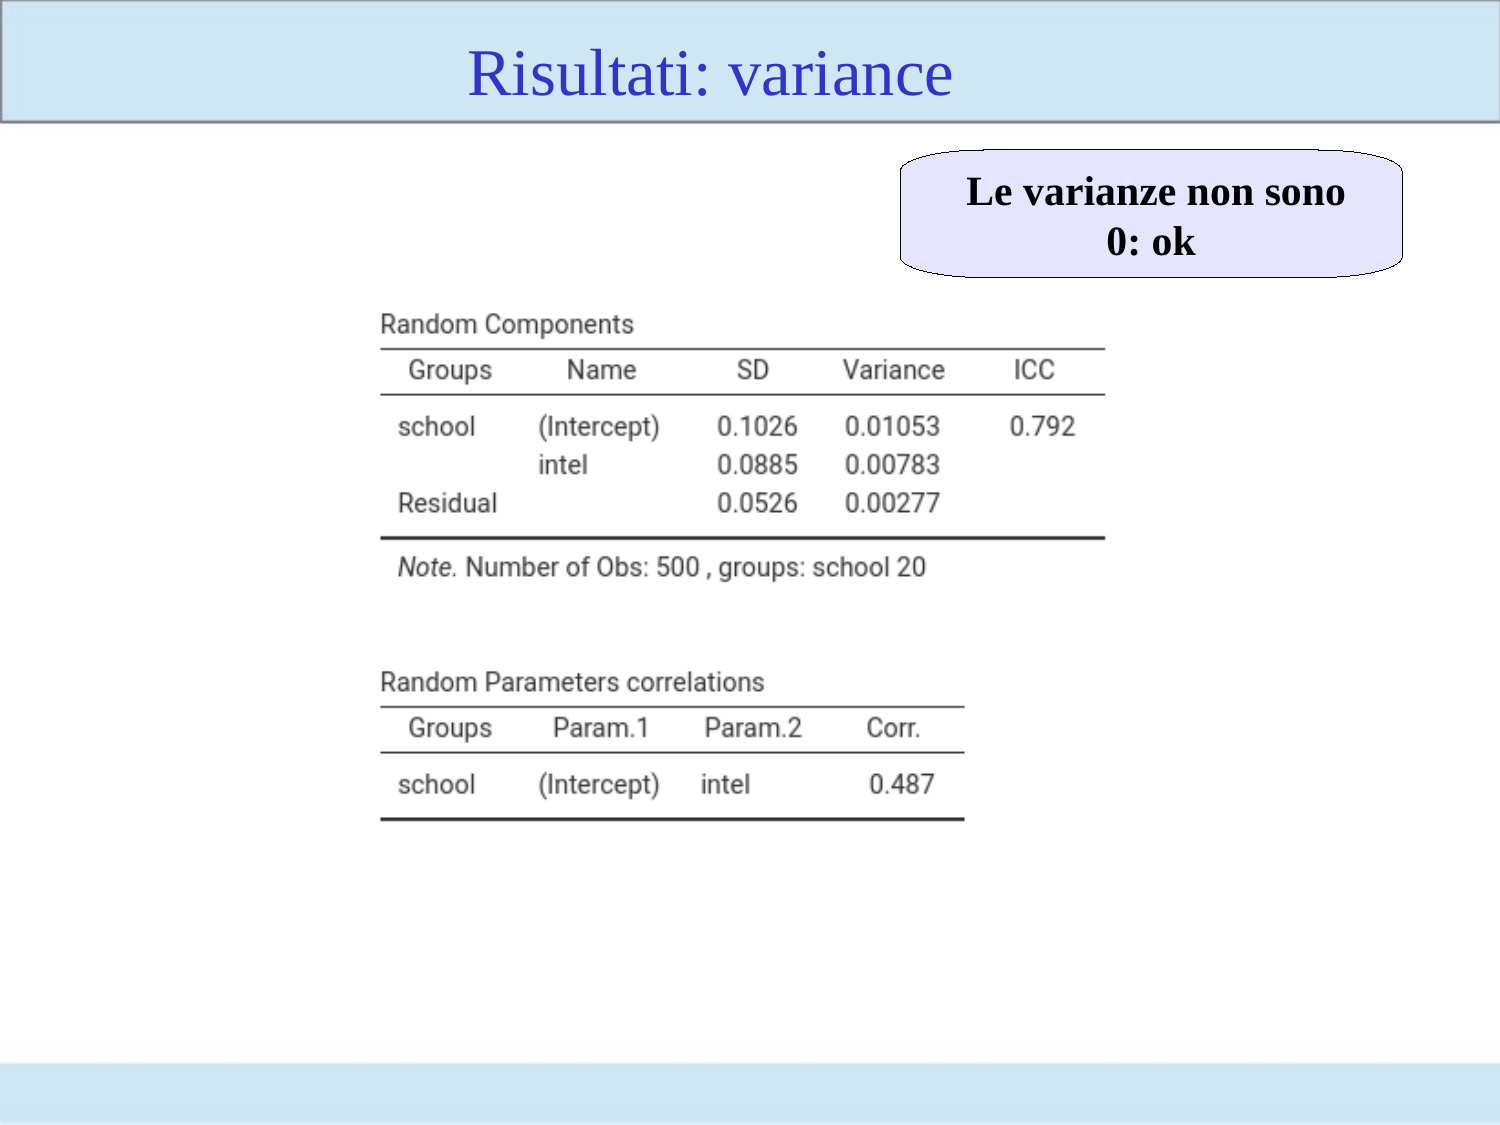

# Risultati: variance
 Le varianze non sono 0: ok